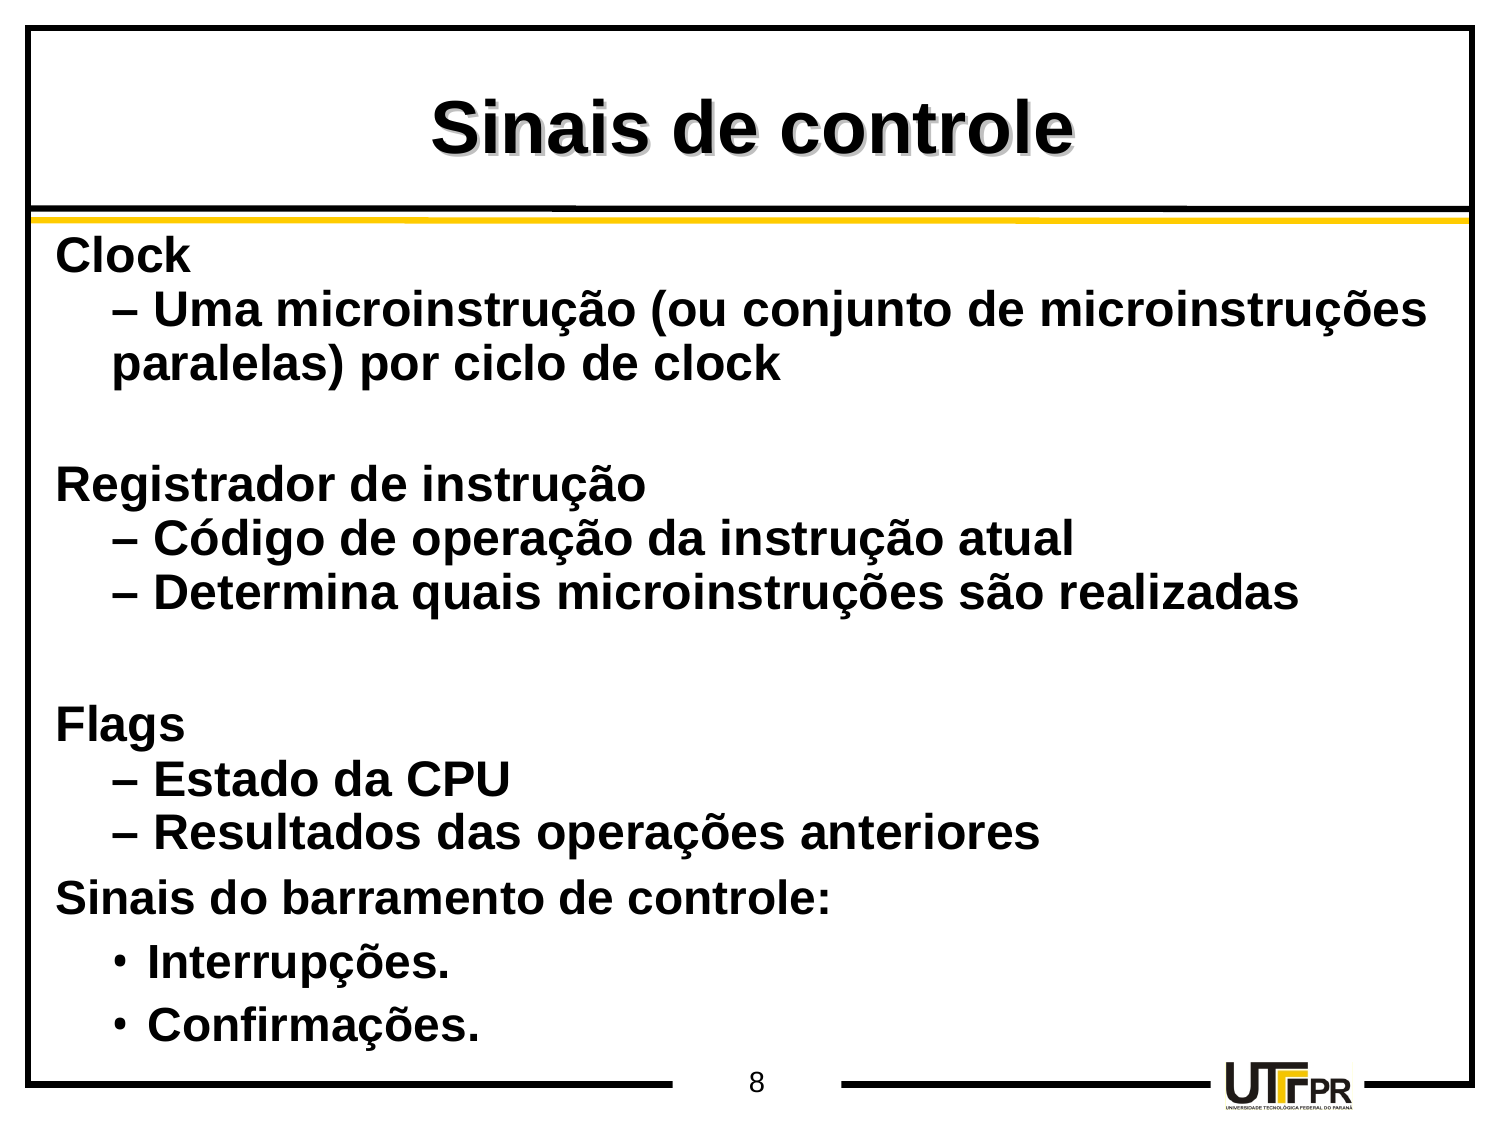

Sinais de controle
# Clock – Uma microinstrução (ou conjunto de microinstruções paralelas) por ciclo de clock
Registrador de instrução
– Código de operação da instrução atual
– Determina quais microinstruções são realizadas
Flags
– Estado da CPU
– Resultados das operações anteriores
Sinais do barramento de controle:
Interrupções.
Confirmações.